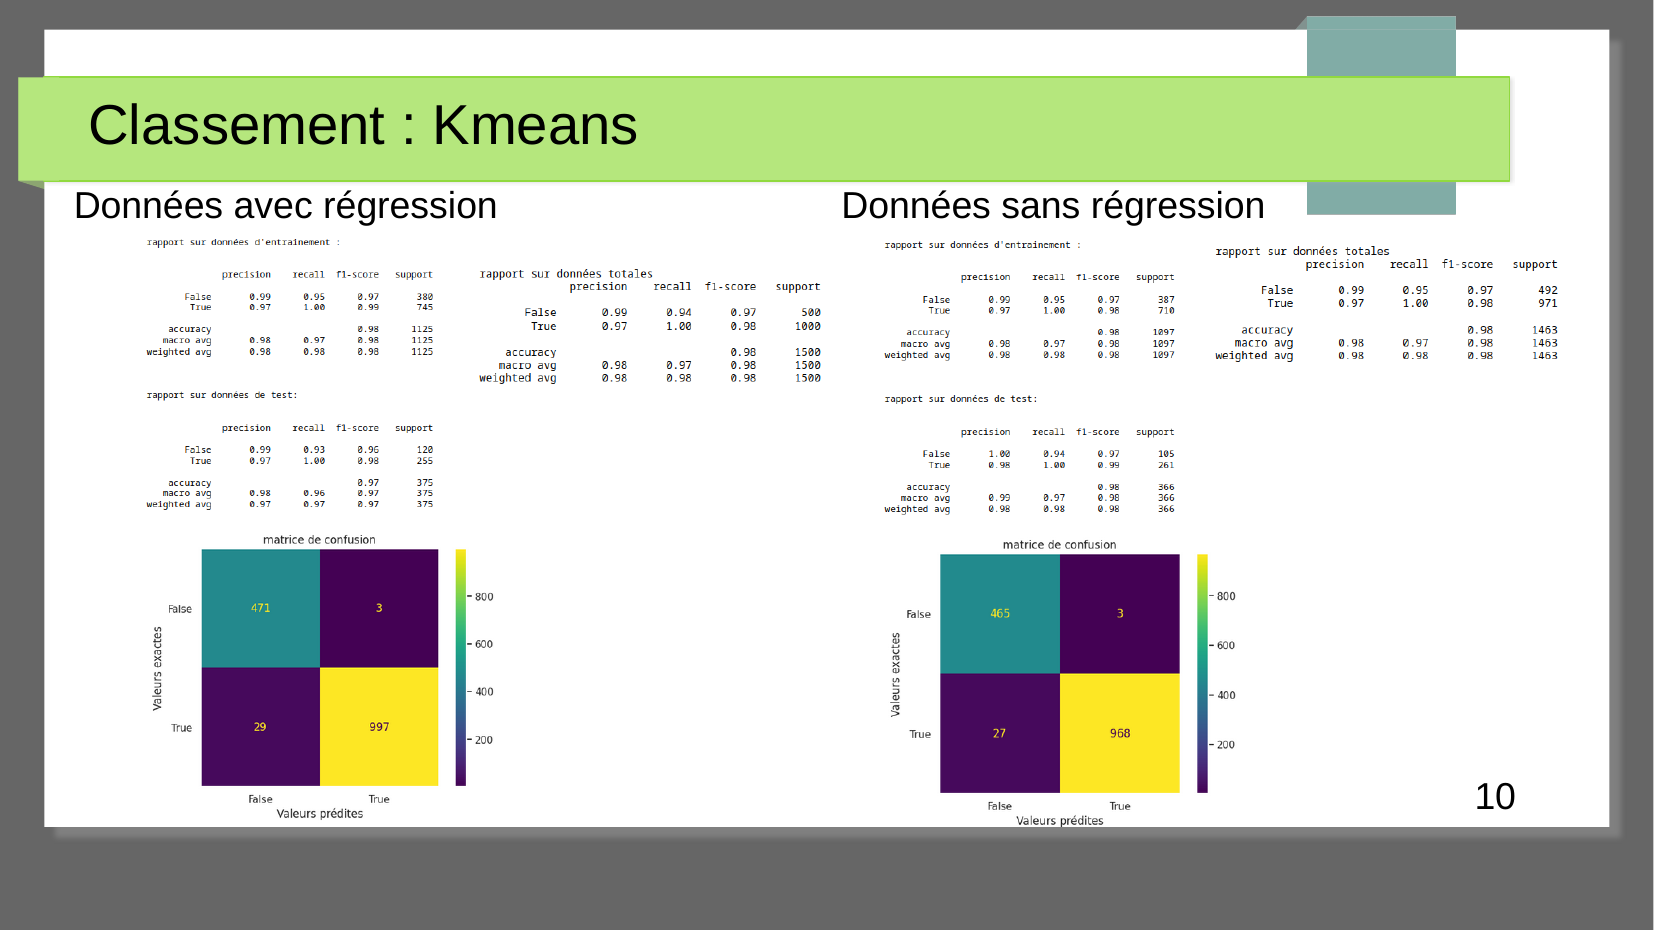

# Classement : Kmeans
Données avec régression
Données sans régression